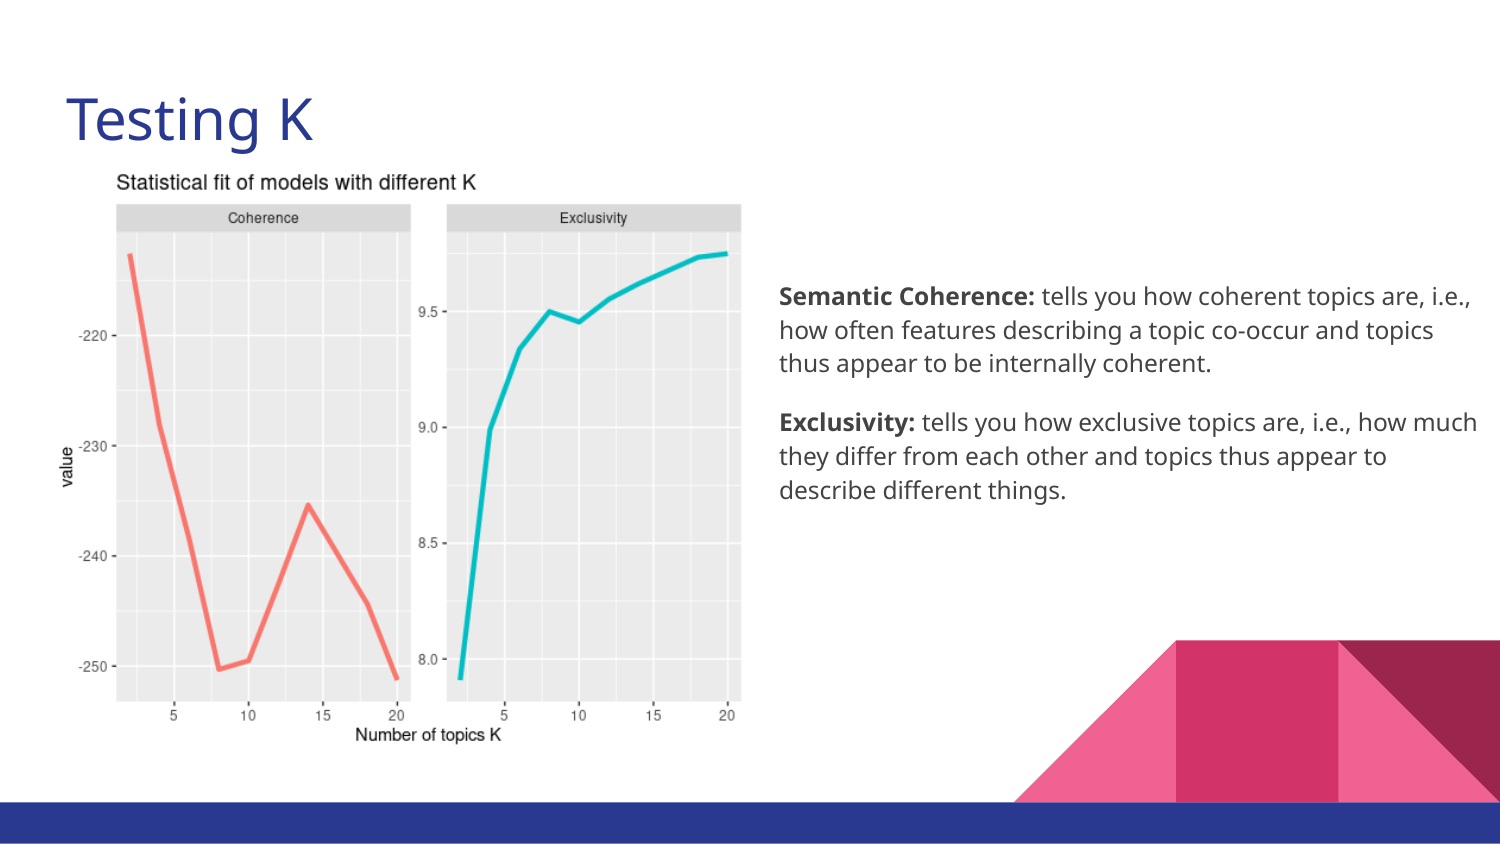

# Testing K
Semantic Coherence: tells you how coherent topics are, i.e., how often features describing a topic co-occur and topics thus appear to be internally coherent.
Exclusivity: tells you how exclusive topics are, i.e., how much they differ from each other and topics thus appear to describe different things.